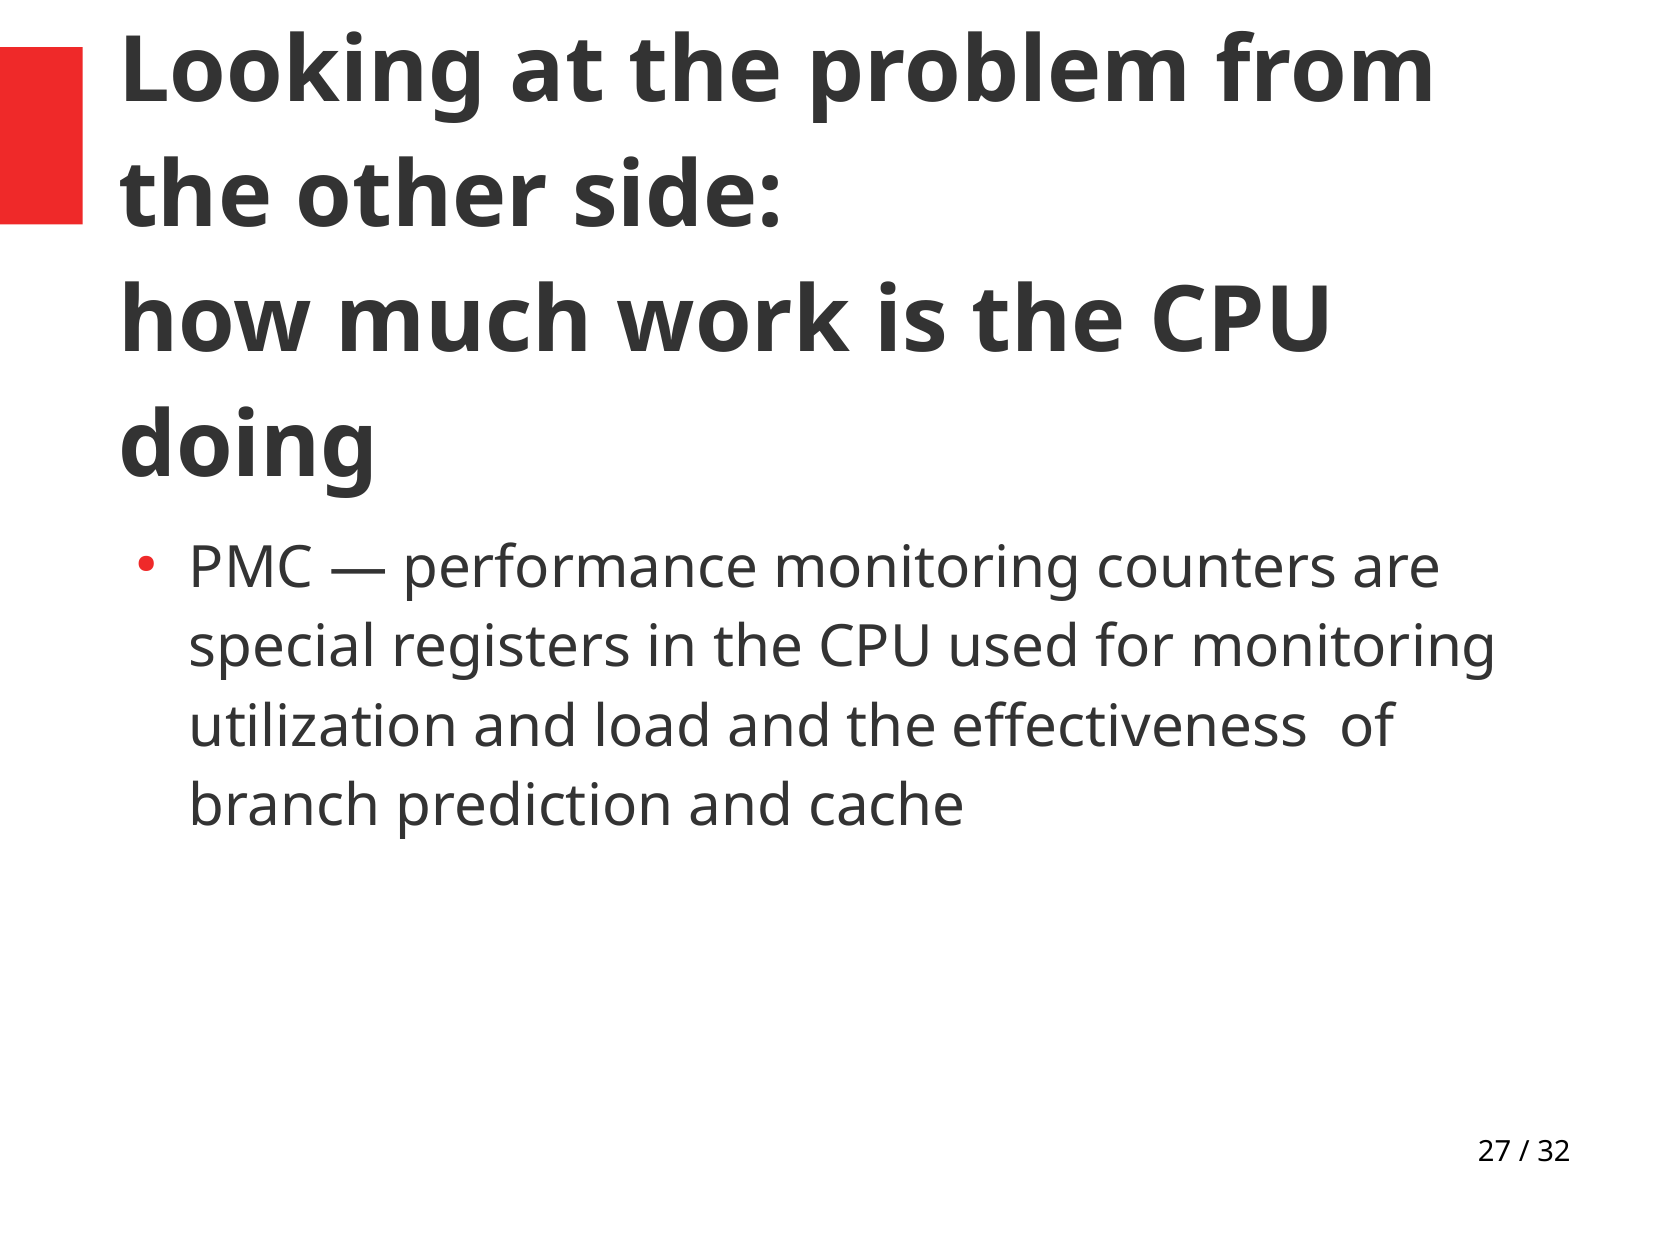

# Looking at the problem from the other side: how much work is the CPU doing
PMC — performance monitoring counters are special registers in the CPU used for monitoring utilization and load and the effectiveness of branch prediction and cache
27